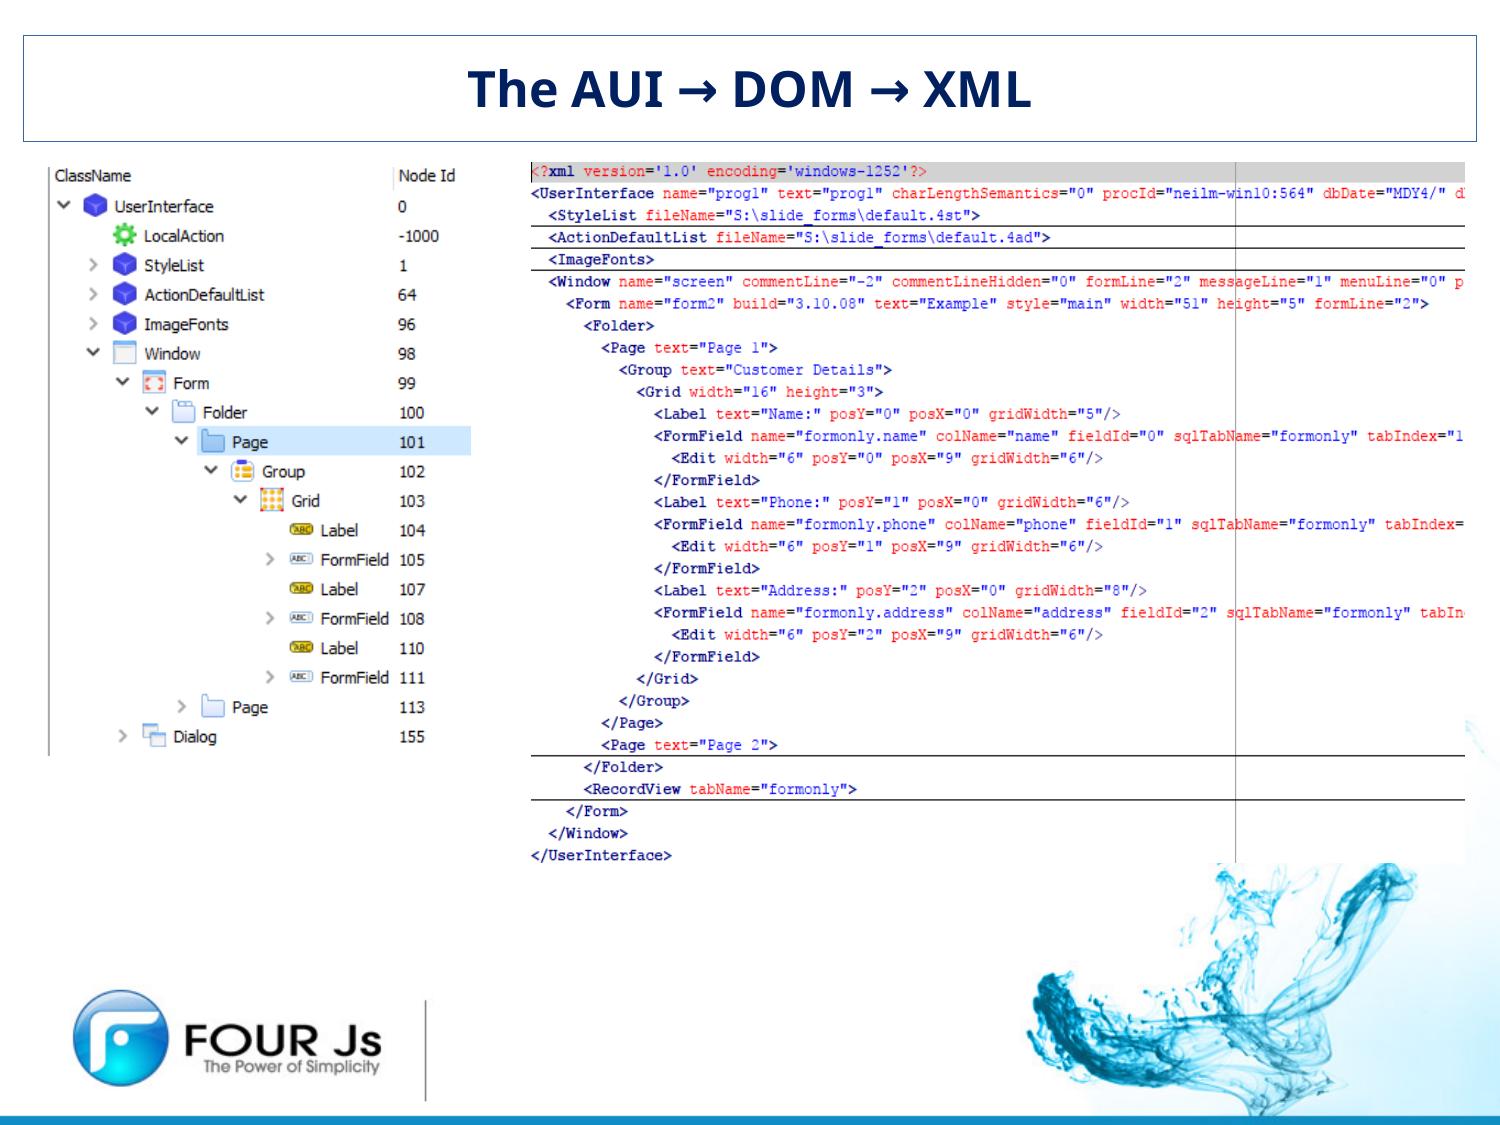

# The AUI → DOM → XML